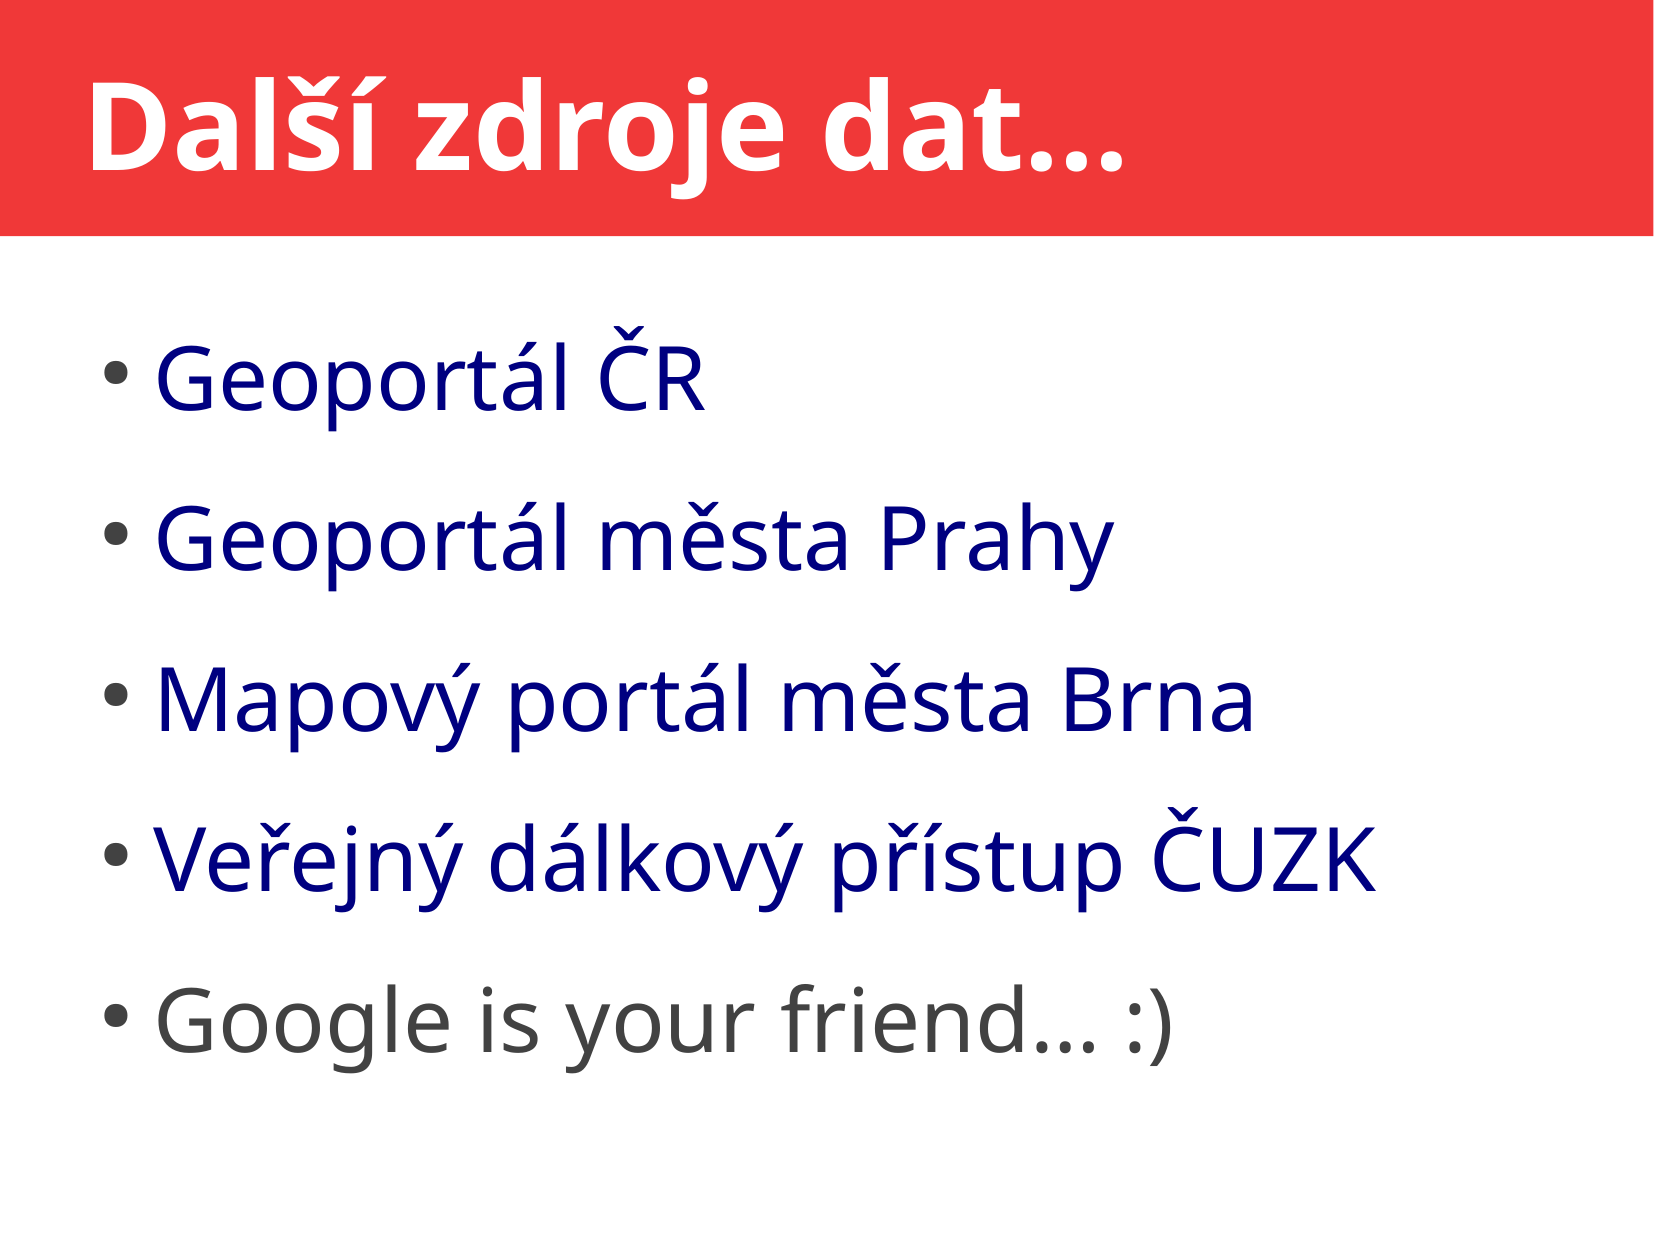

# Další zdroje dat...
Geoportál ČR
Geoportál města Prahy
Mapový portál města Brna
Veřejný dálkový přístup ČUZK
Google is your friend… :)